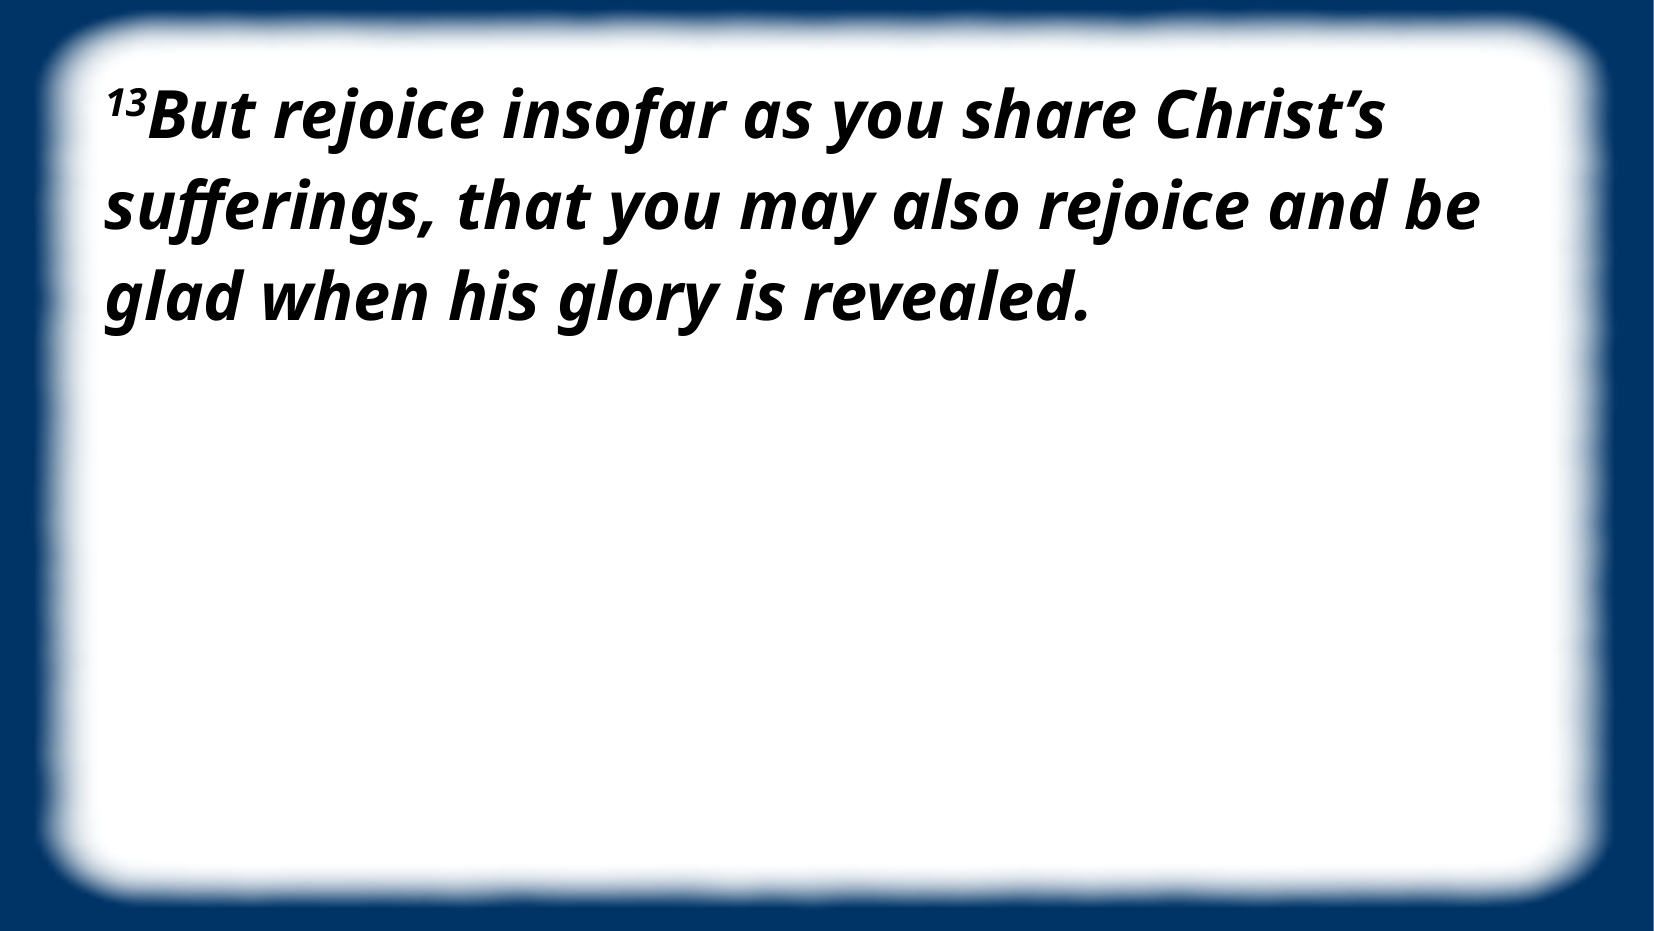

13But rejoice insofar as you share Christ’s sufferings, that you may also rejoice and be glad when his glory is revealed.